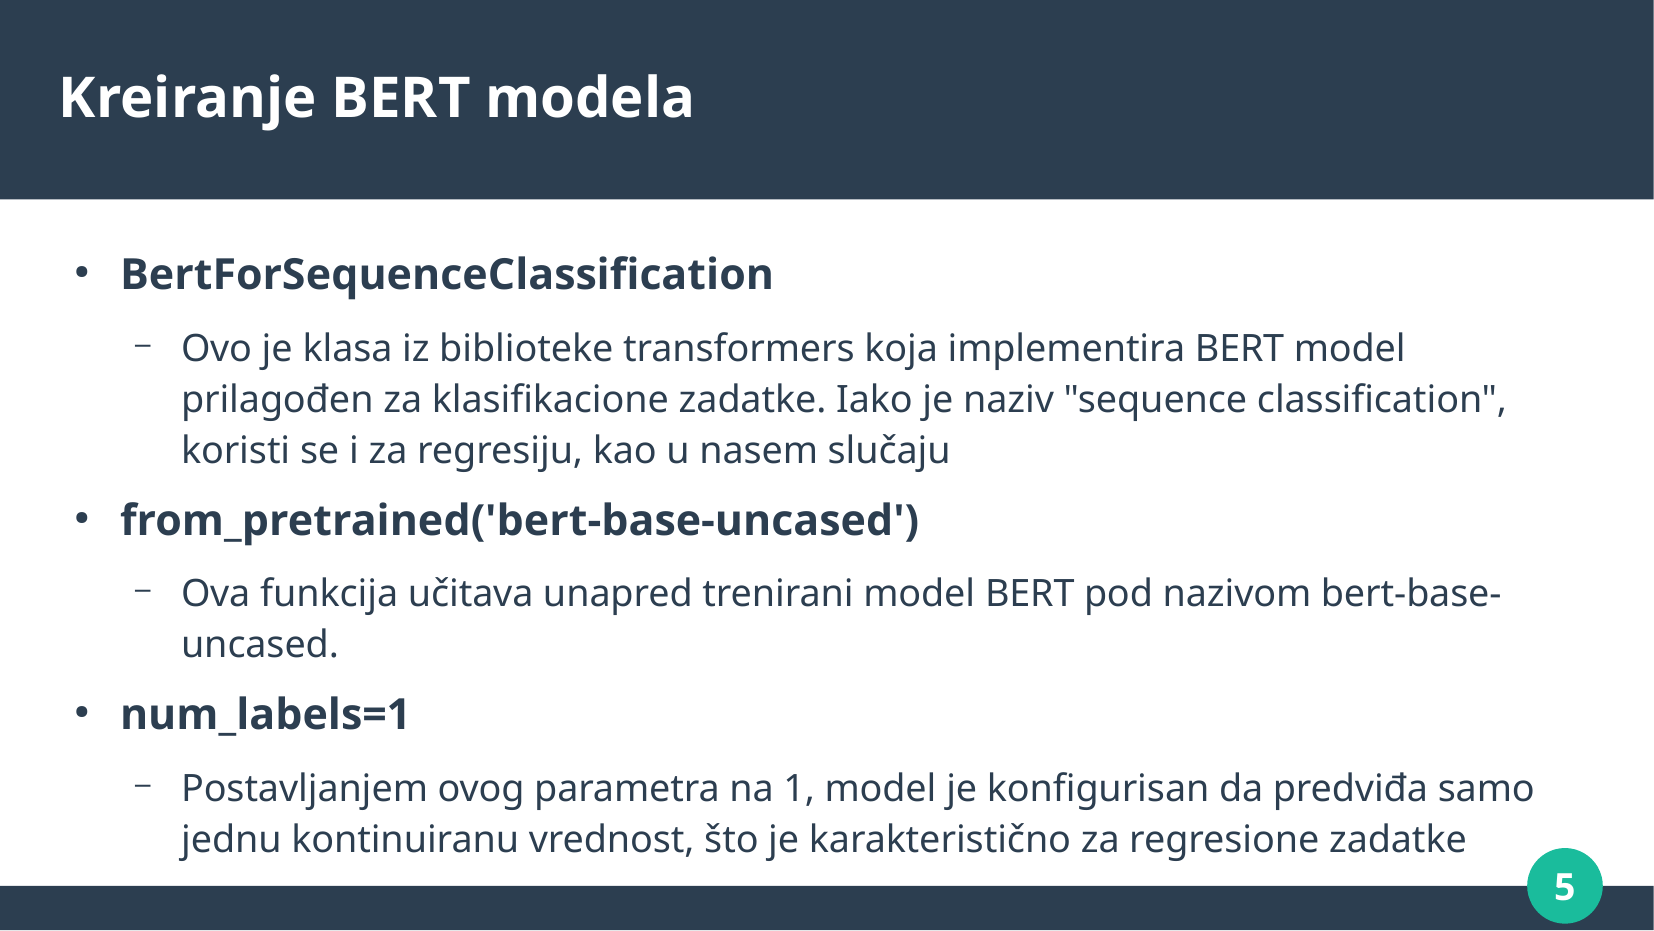

# Kreiranje BERT modela
BertForSequenceClassification
Ovo je klasa iz biblioteke transformers koja implementira BERT model prilagođen za klasifikacione zadatke. Iako je naziv "sequence classification", koristi se i za regresiju, kao u nasem slučaju
from_pretrained('bert-base-uncased')
Ova funkcija učitava unapred trenirani model BERT pod nazivom bert-base-uncased.
num_labels=1
Postavljanjem ovog parametra na 1, model je konfigurisan da predviđa samo jednu kontinuiranu vrednost, što je karakteristično za regresione zadatke